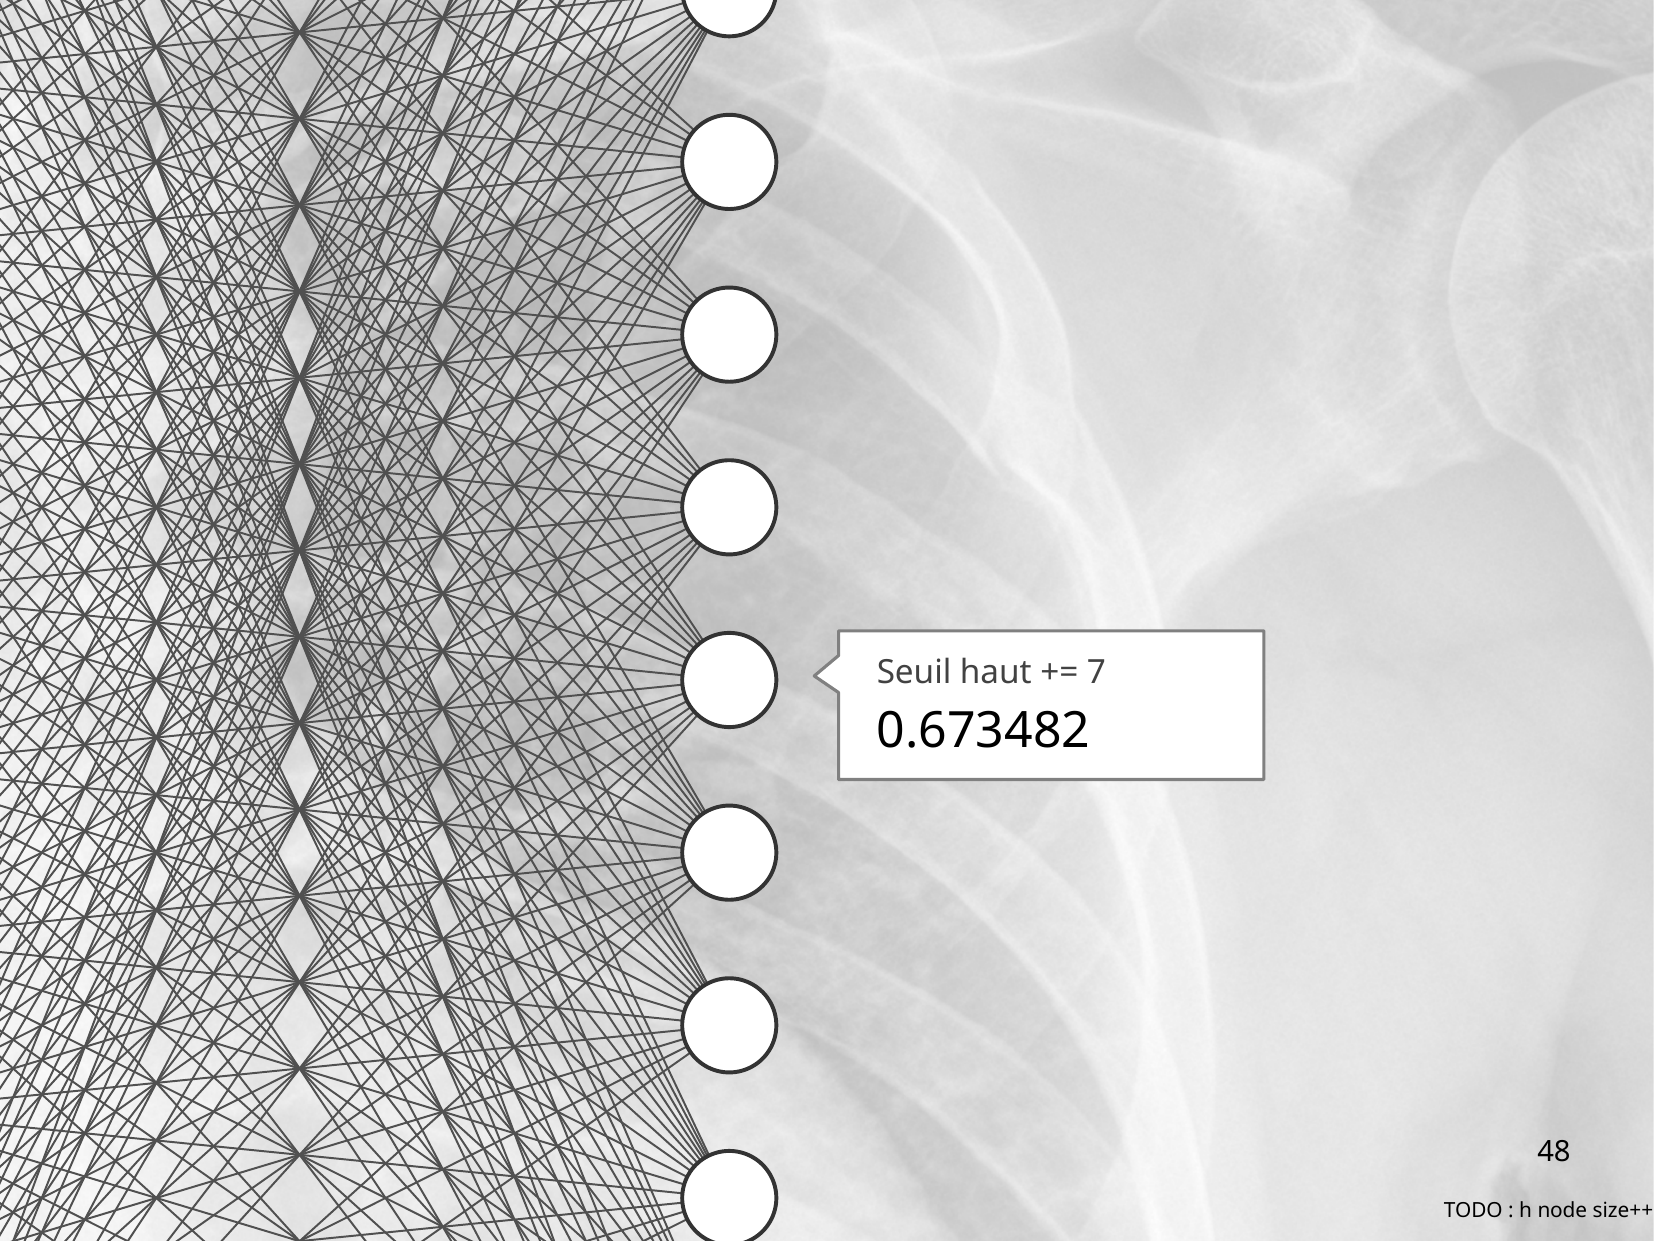

Seuil haut += 7
0.673482
48
TODO : h node size++